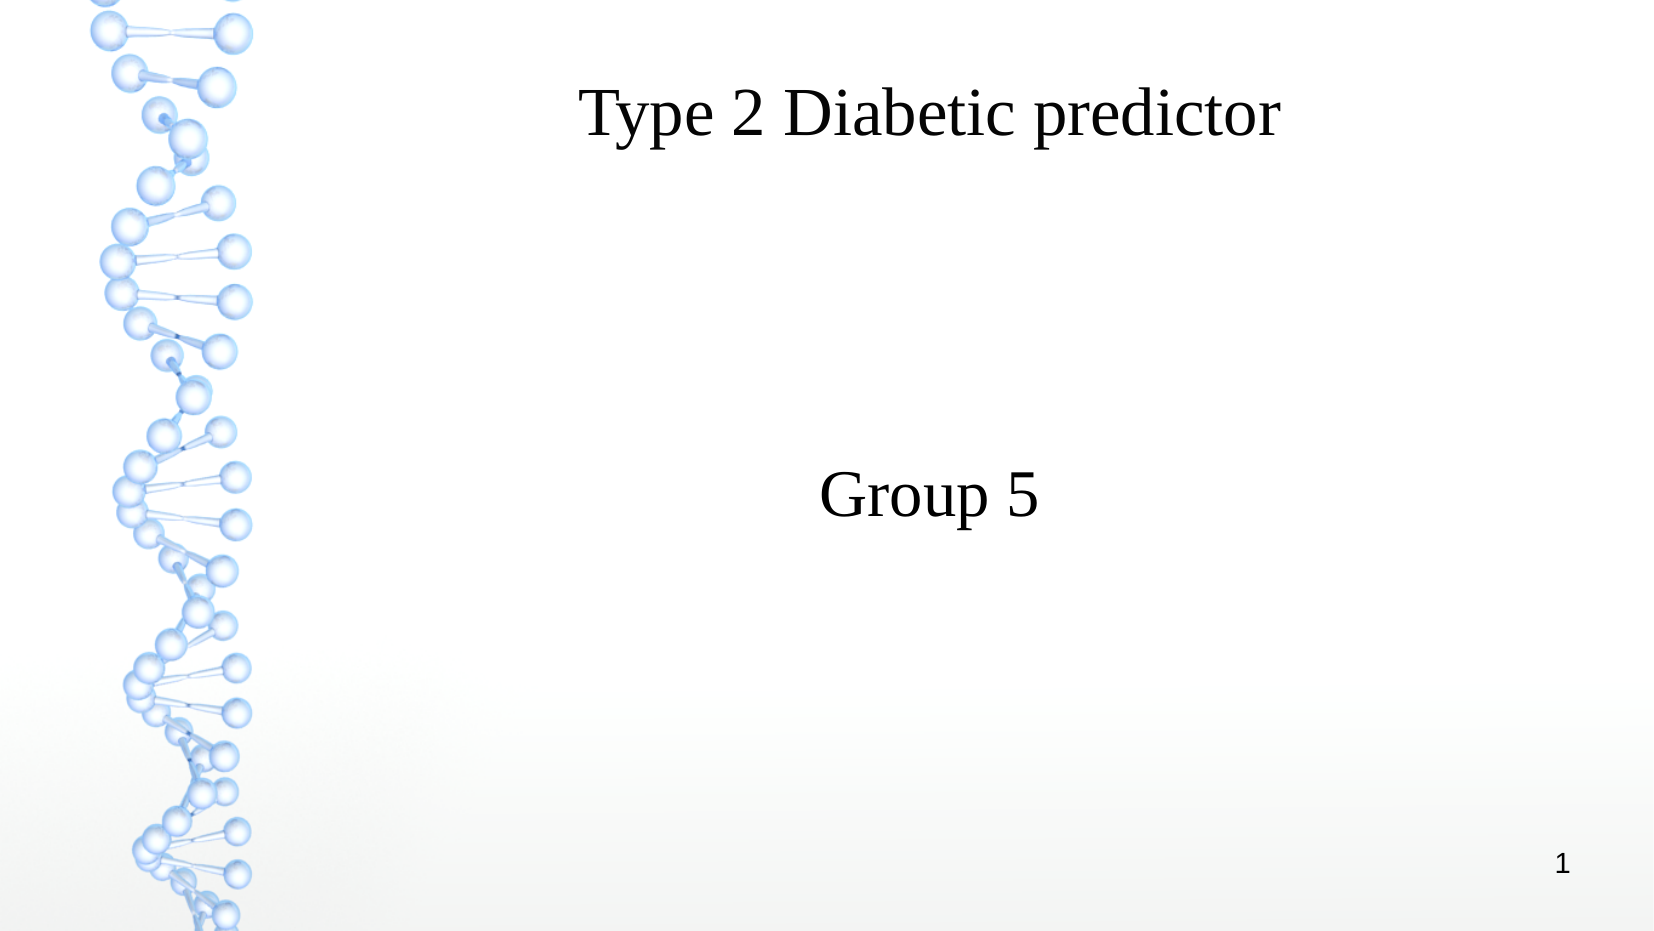

# Type 2 Diabetic predictor
Group 5
1